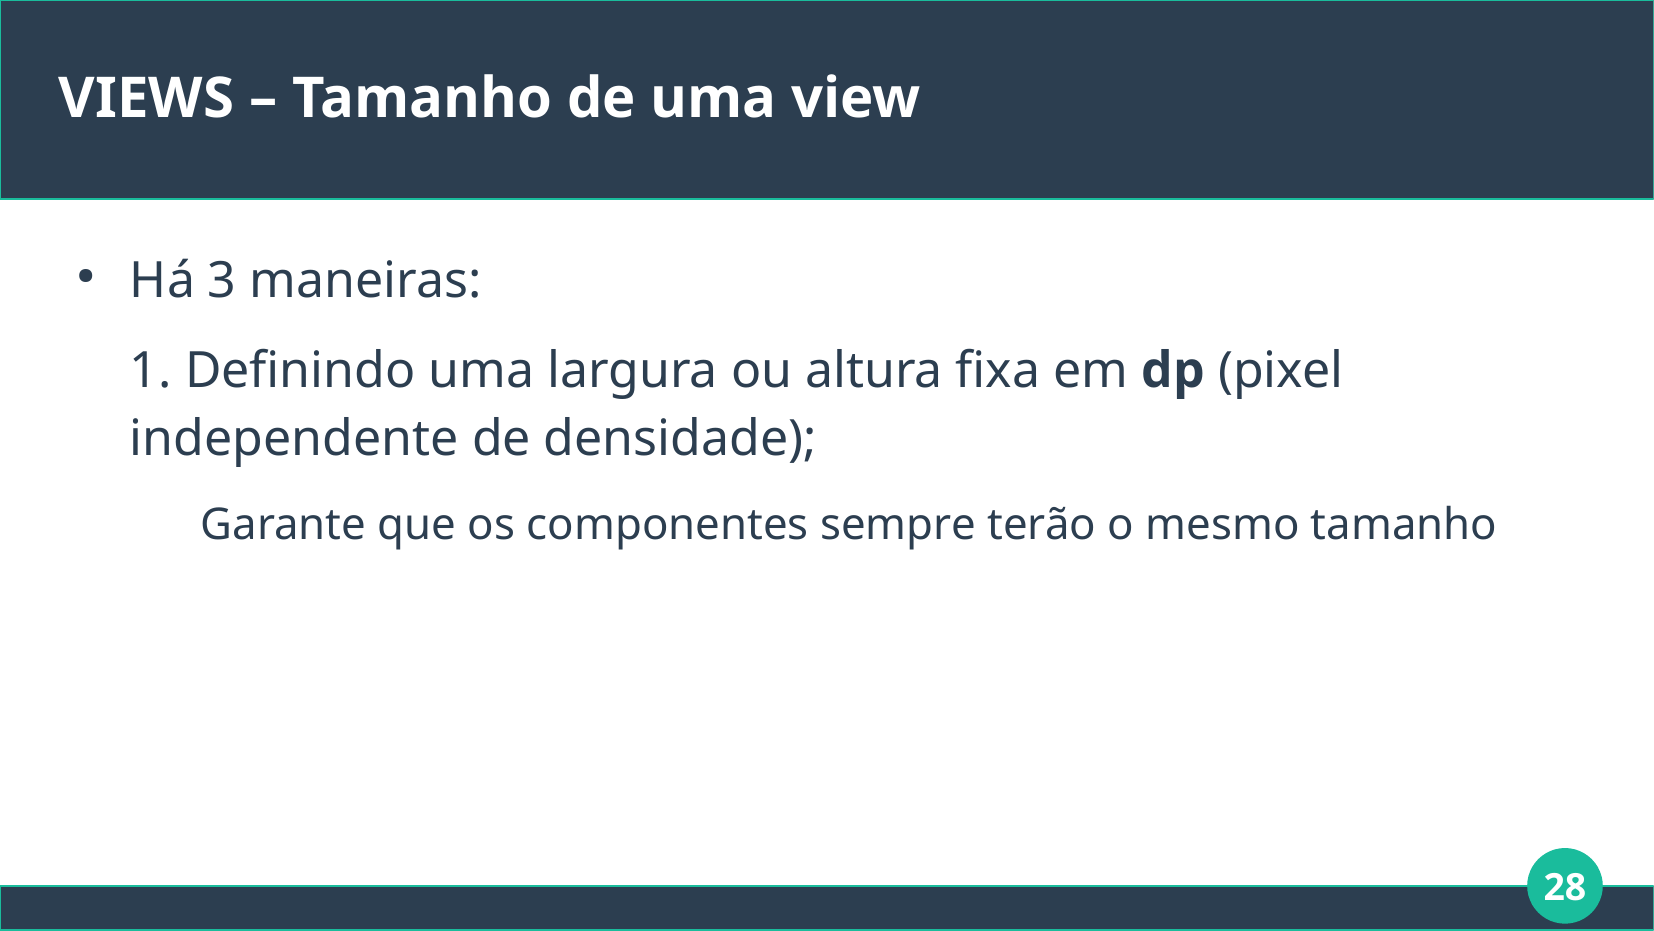

# VIEWS – Tamanho de uma view
Há 3 maneiras:
1. Definindo uma largura ou altura fixa em dp (pixel independente de densidade);
Garante que os componentes sempre terão o mesmo tamanho
28